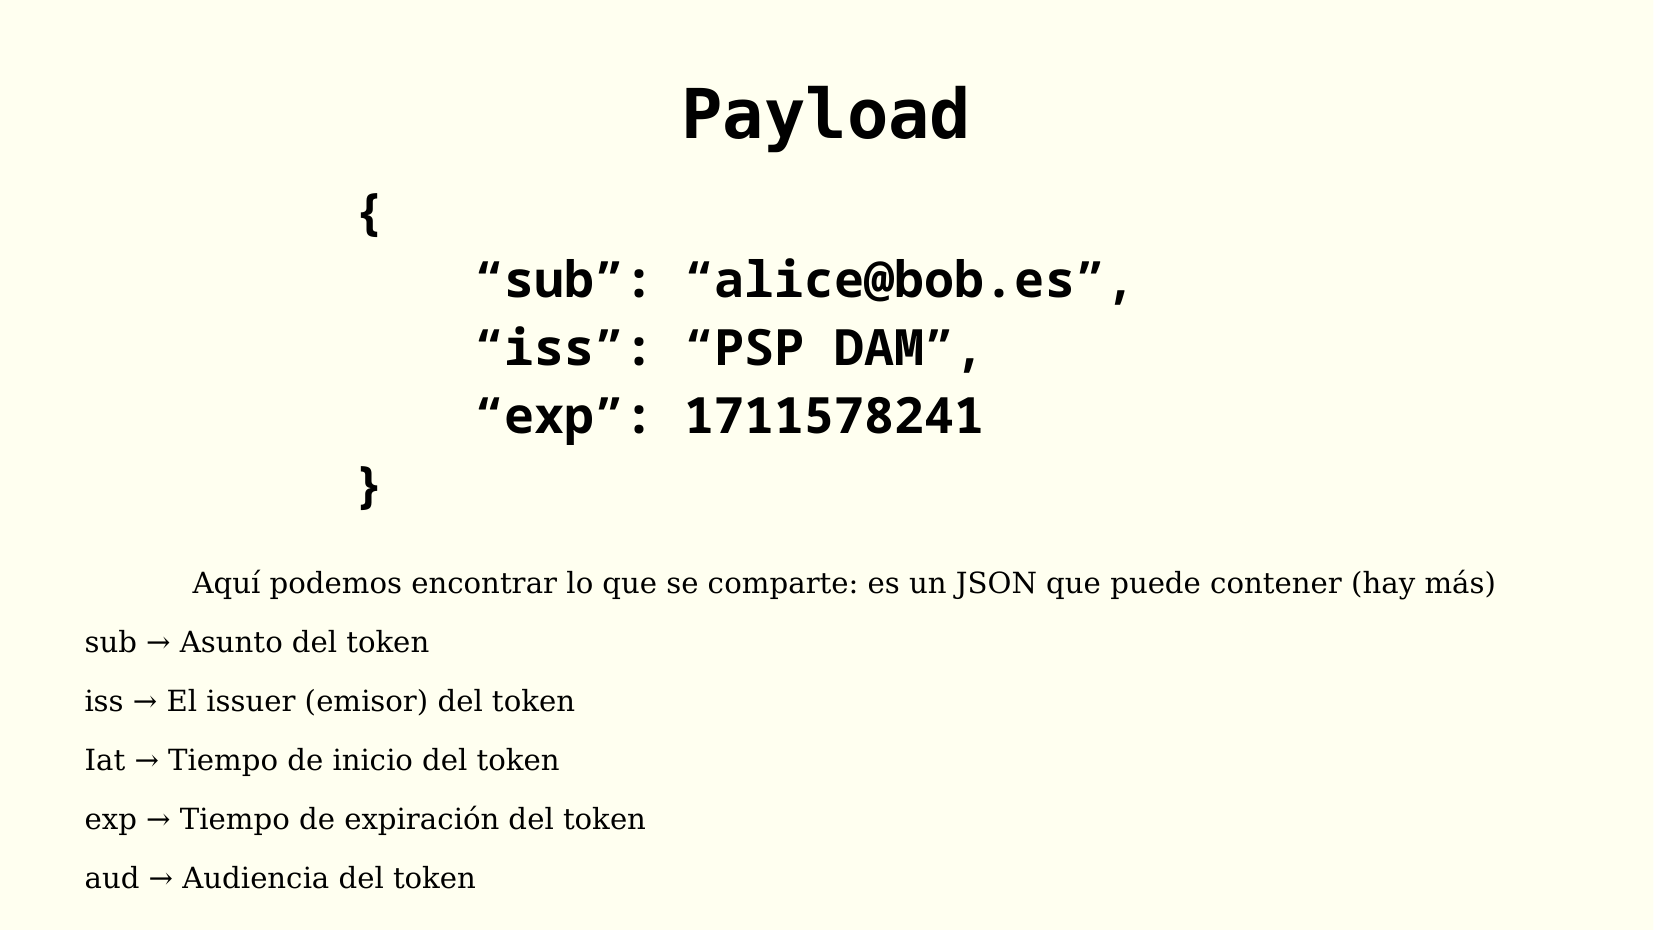

# Payload
{
 “sub”: “alice@bob.es”,
 “iss”: “PSP DAM”,
 “exp”: 1711578241
}
Aquí podemos encontrar lo que se comparte: es un JSON que puede contener (hay más)
sub → Asunto del token
iss → El issuer (emisor) del token
Iat → Tiempo de inicio del token
exp → Tiempo de expiración del token
aud → Audiencia del token